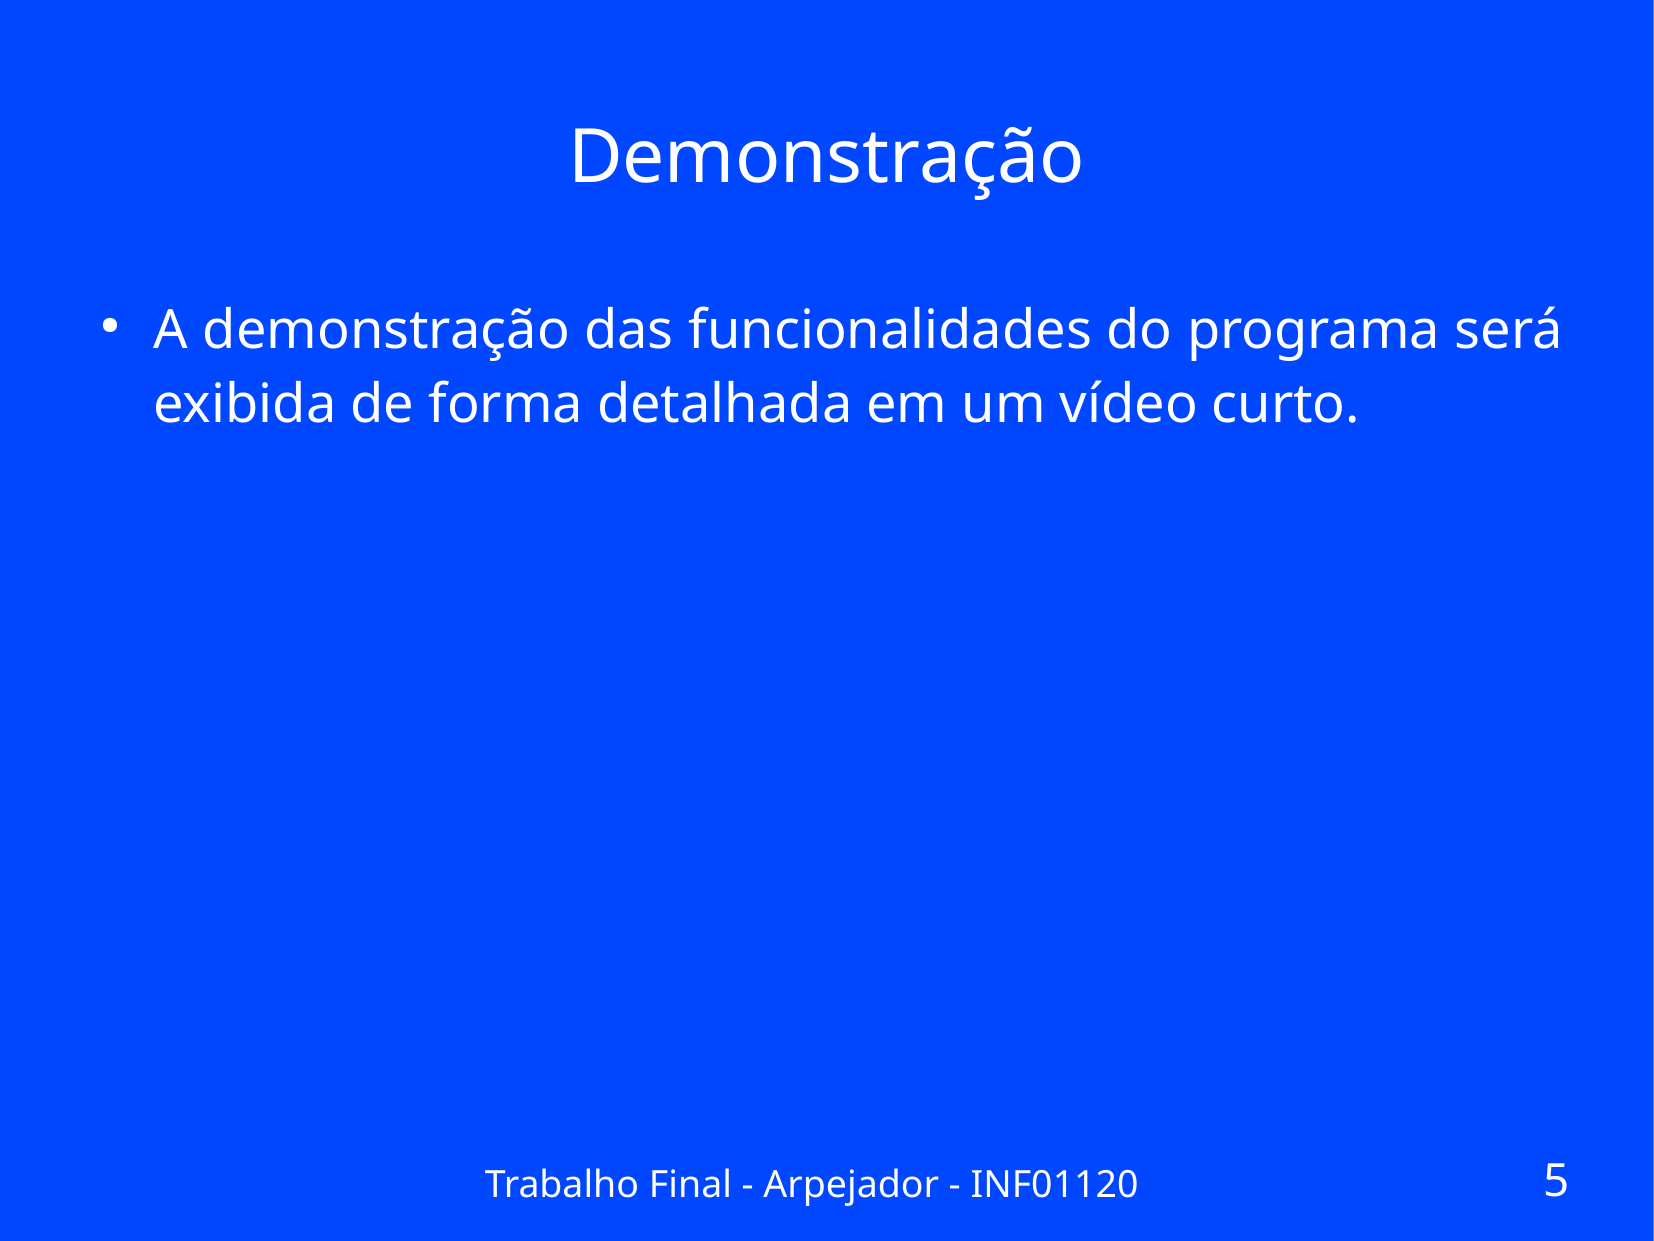

# Demonstração
A demonstração das funcionalidades do programa será exibida de forma detalhada em um vídeo curto.